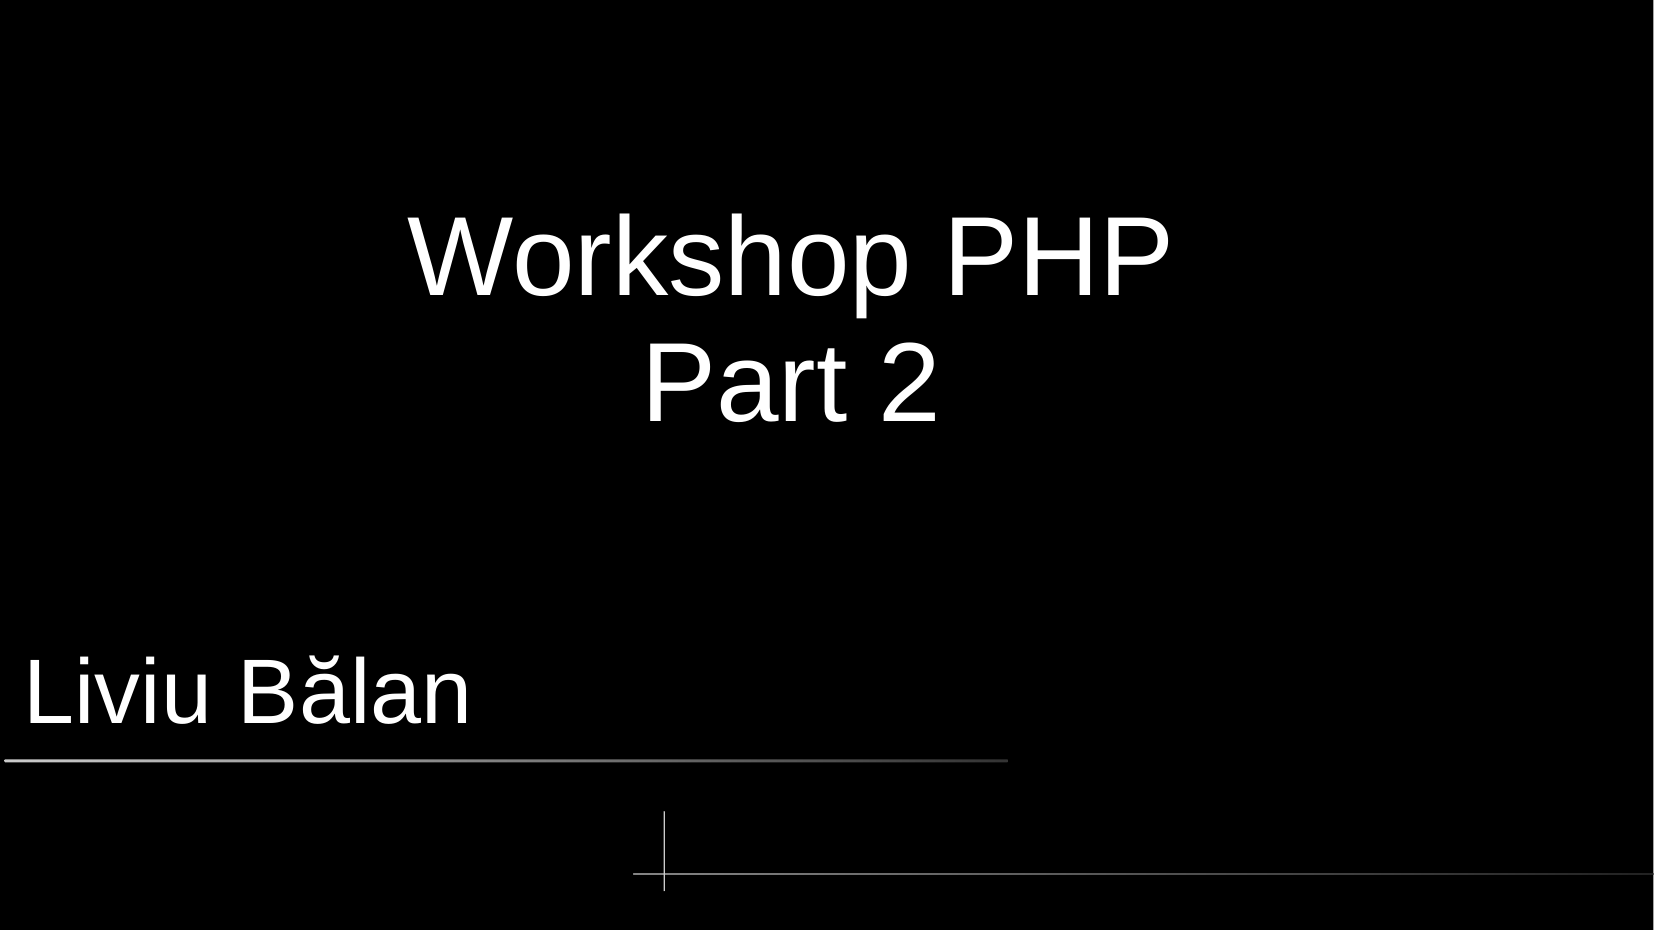

Workshop PHP
Part 2
# Liviu Bălan